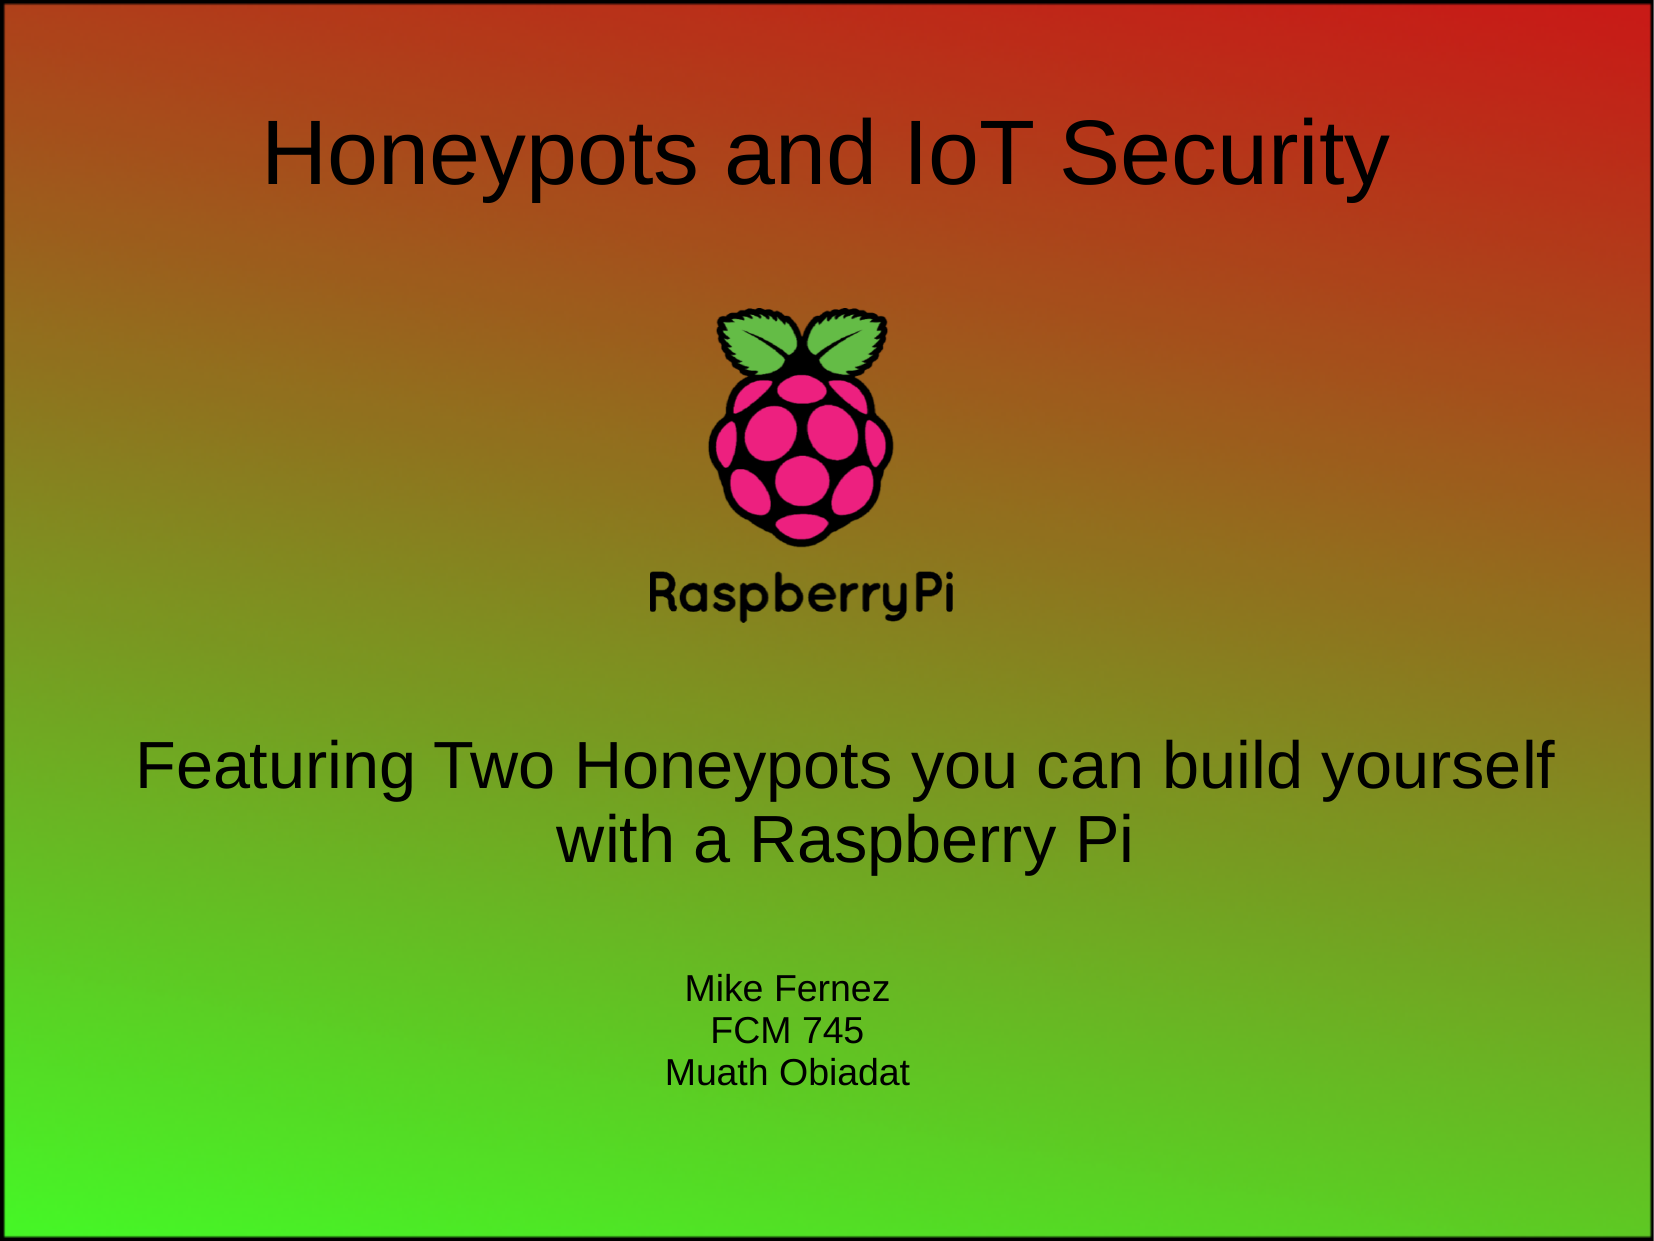

# Honeypots and IoT Security
Featuring Two Honeypots you can build yourself with a Raspberry Pi
Mike Fernez
FCM 745
Muath Obiadat